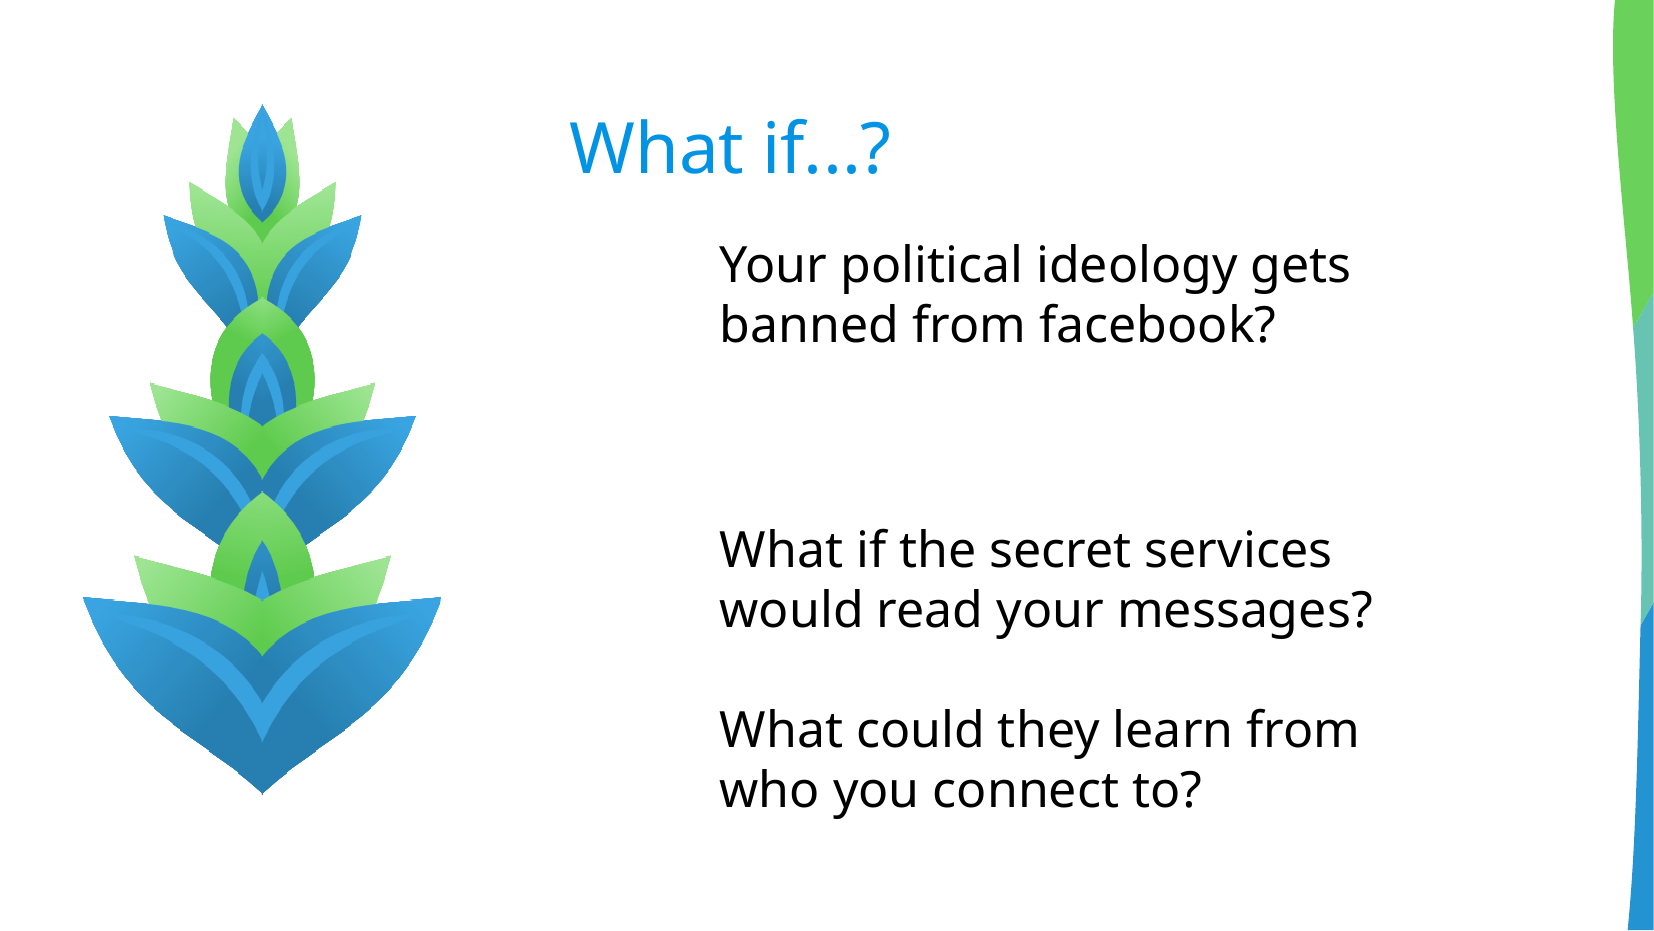

What if...?
Your political ideology gets banned from facebook?
What if the secret services would read your messages?
What could they learn from who you connect to?